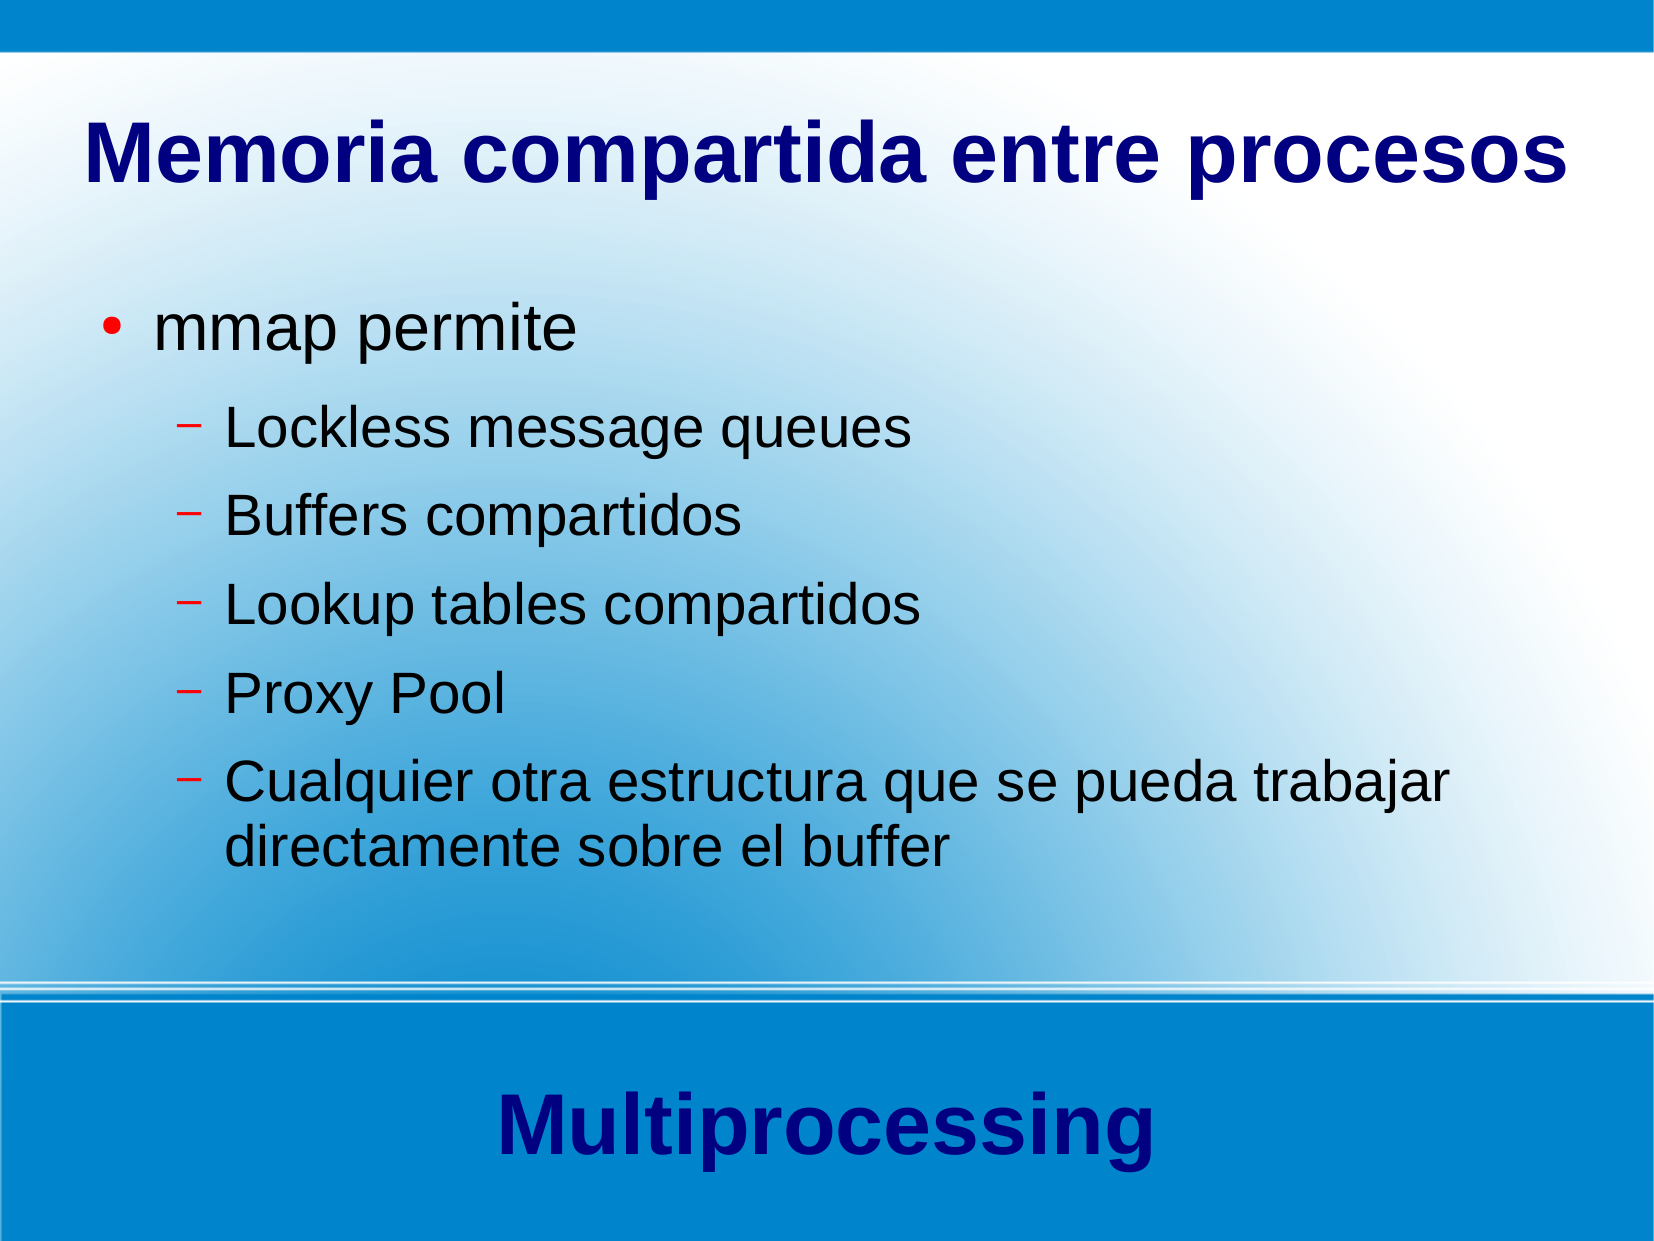

# Memoria compartida entre procesos
mmap permite
Lockless message queues
Buffers compartidos
Lookup tables compartidos
Proxy Pool
Cualquier otra estructura que se pueda trabajar directamente sobre el buffer
Multiprocessing